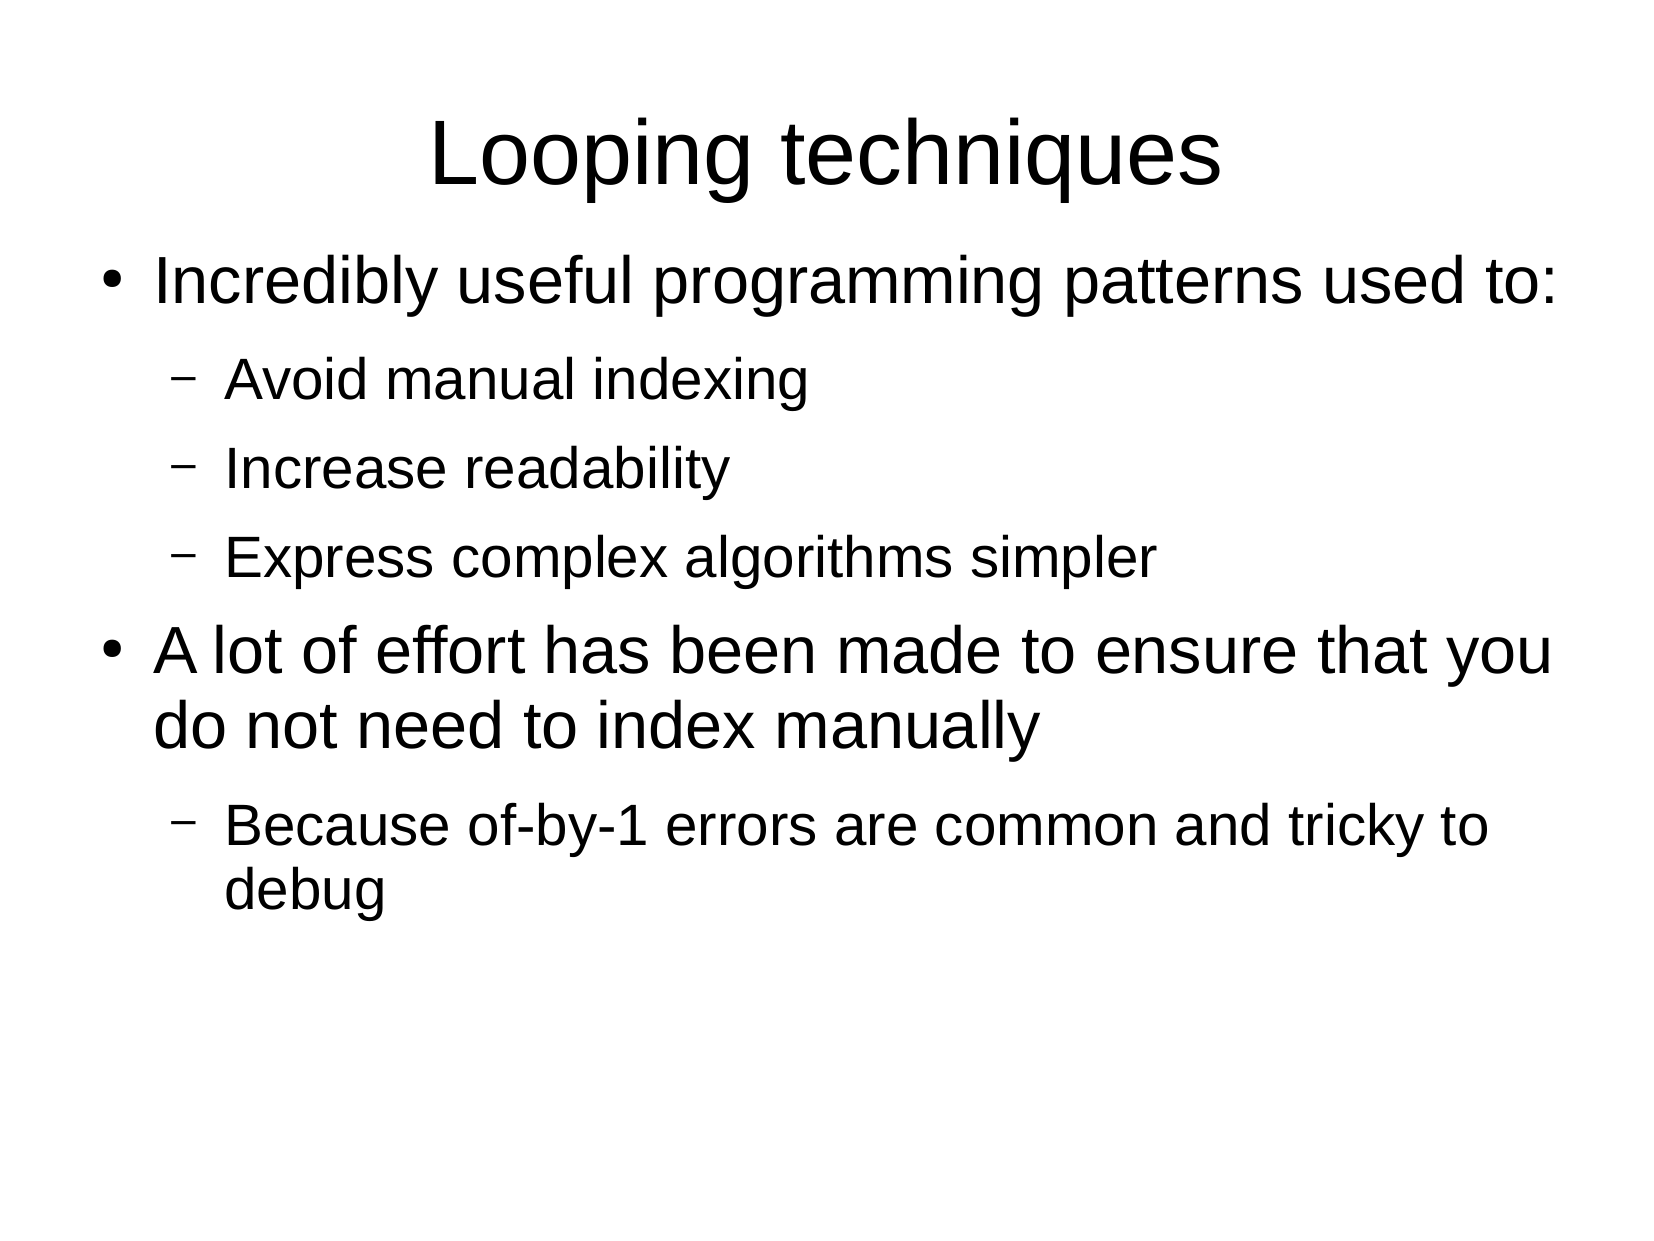

# Looping techniques
Incredibly useful programming patterns used to:
Avoid manual indexing
Increase readability
Express complex algorithms simpler
A lot of effort has been made to ensure that you do not need to index manually
Because of-by-1 errors are common and tricky to debug